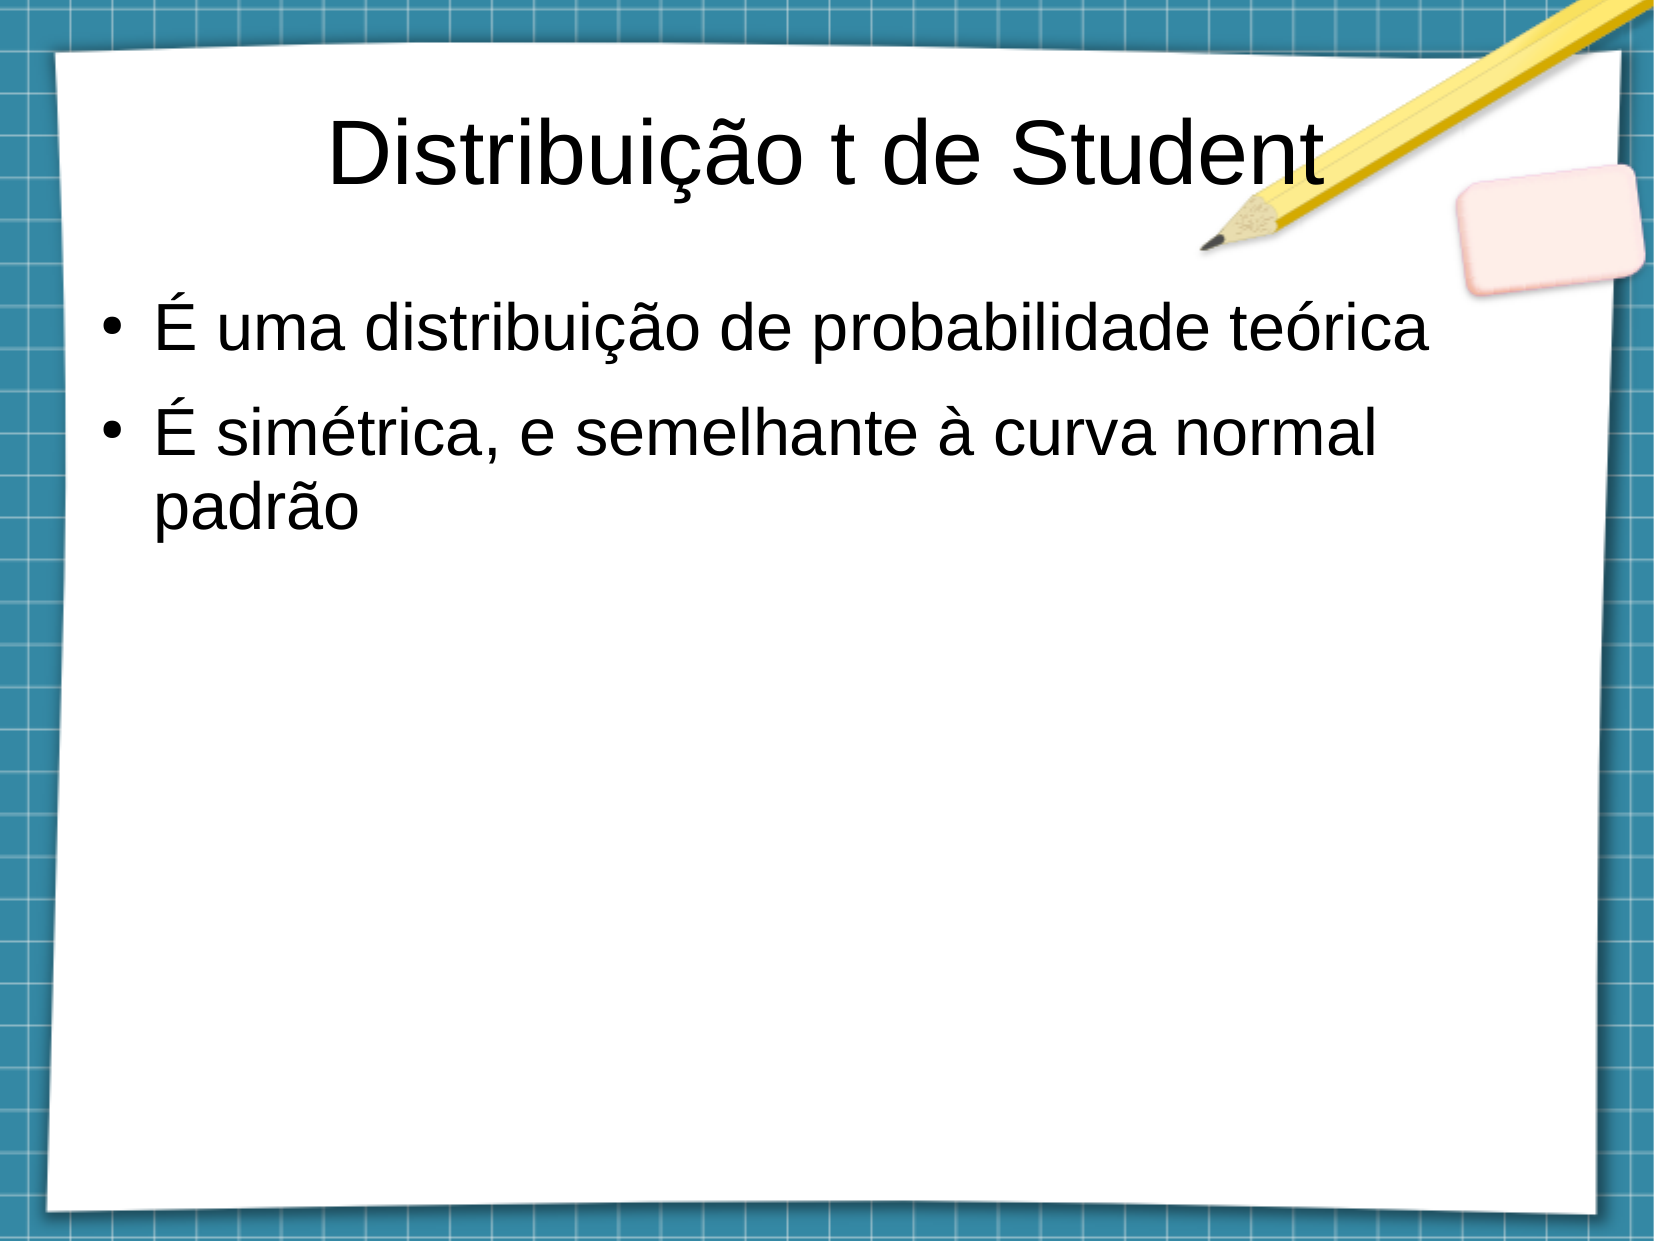

# Distribuição t de Student
É uma distribuição de probabilidade teórica
É simétrica, e semelhante à curva normal padrão